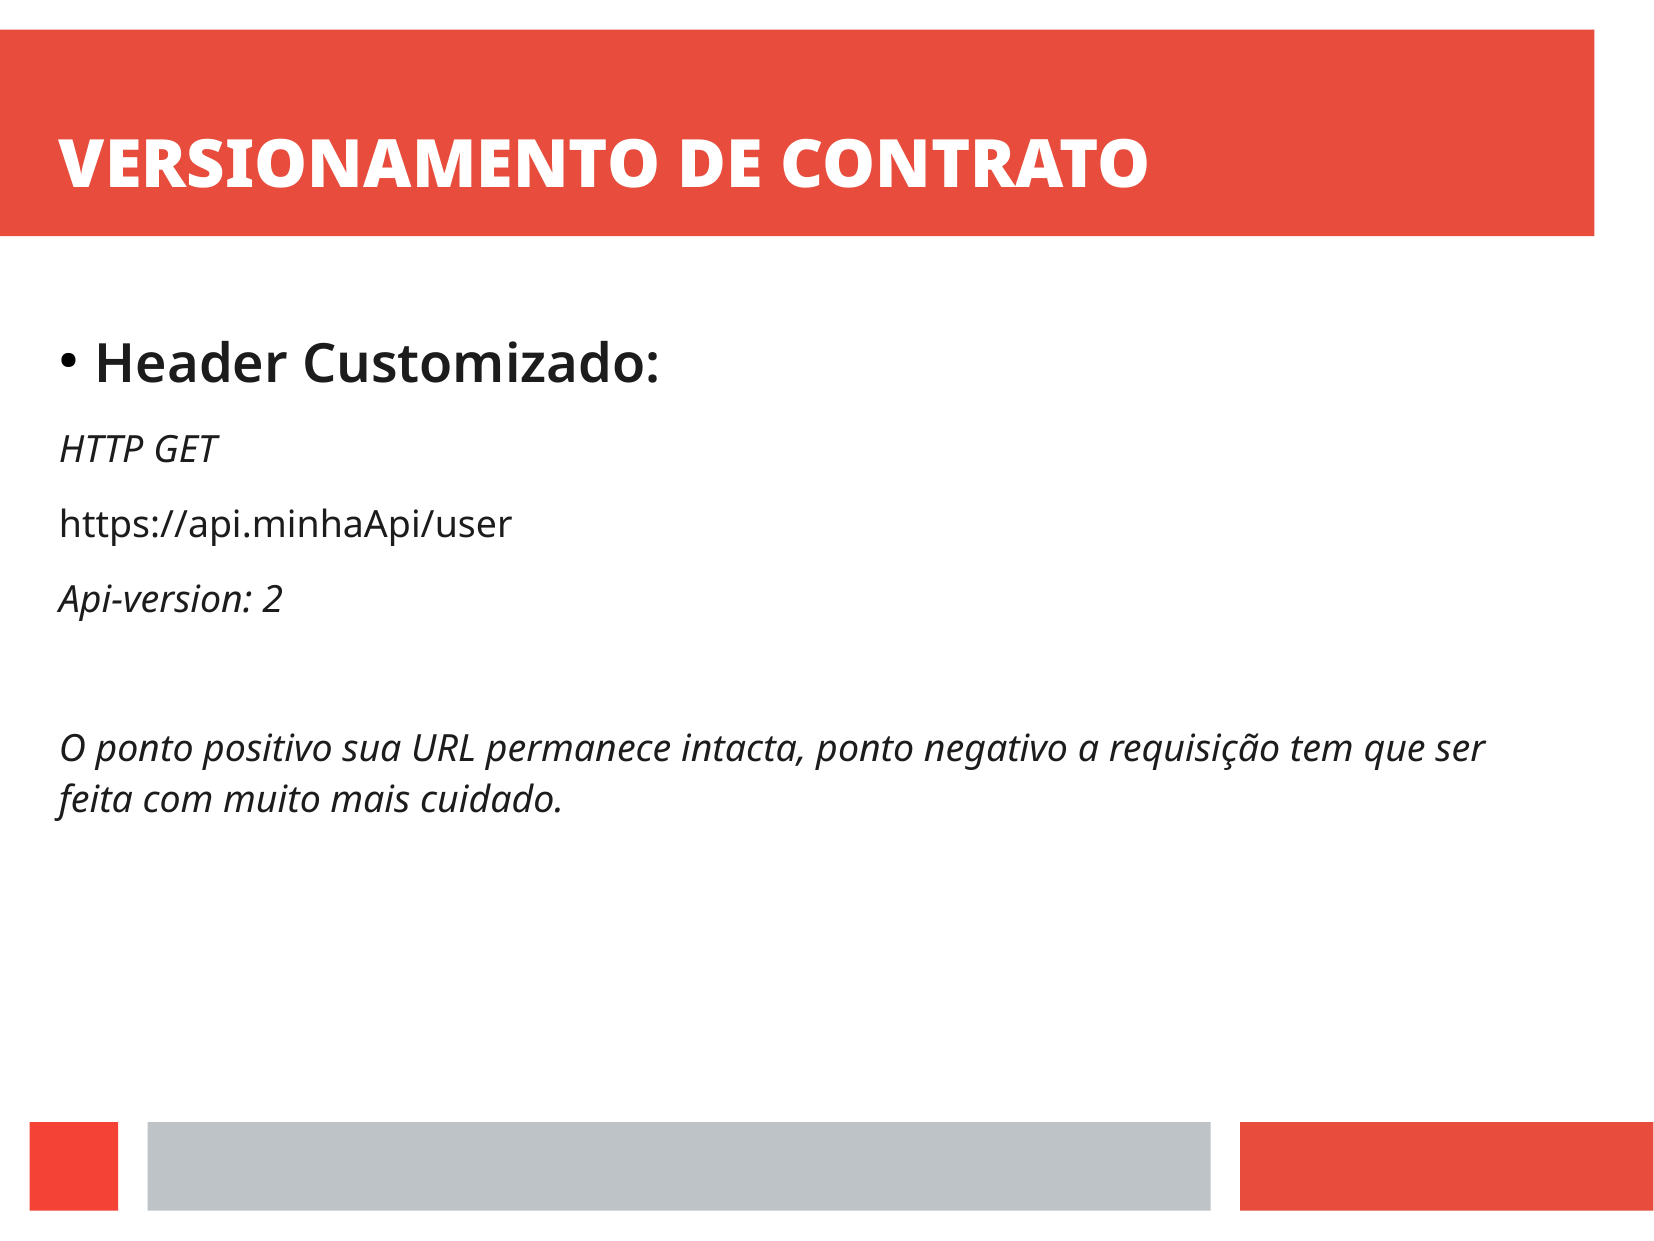

# VERSIONAMENTO DE CONTRATO
Header Customizado:
HTTP GET
https://api.minhaApi/user
Api-version: 2
O ponto positivo sua URL permanece intacta, ponto negativo a requisição tem que ser feita com muito mais cuidado.